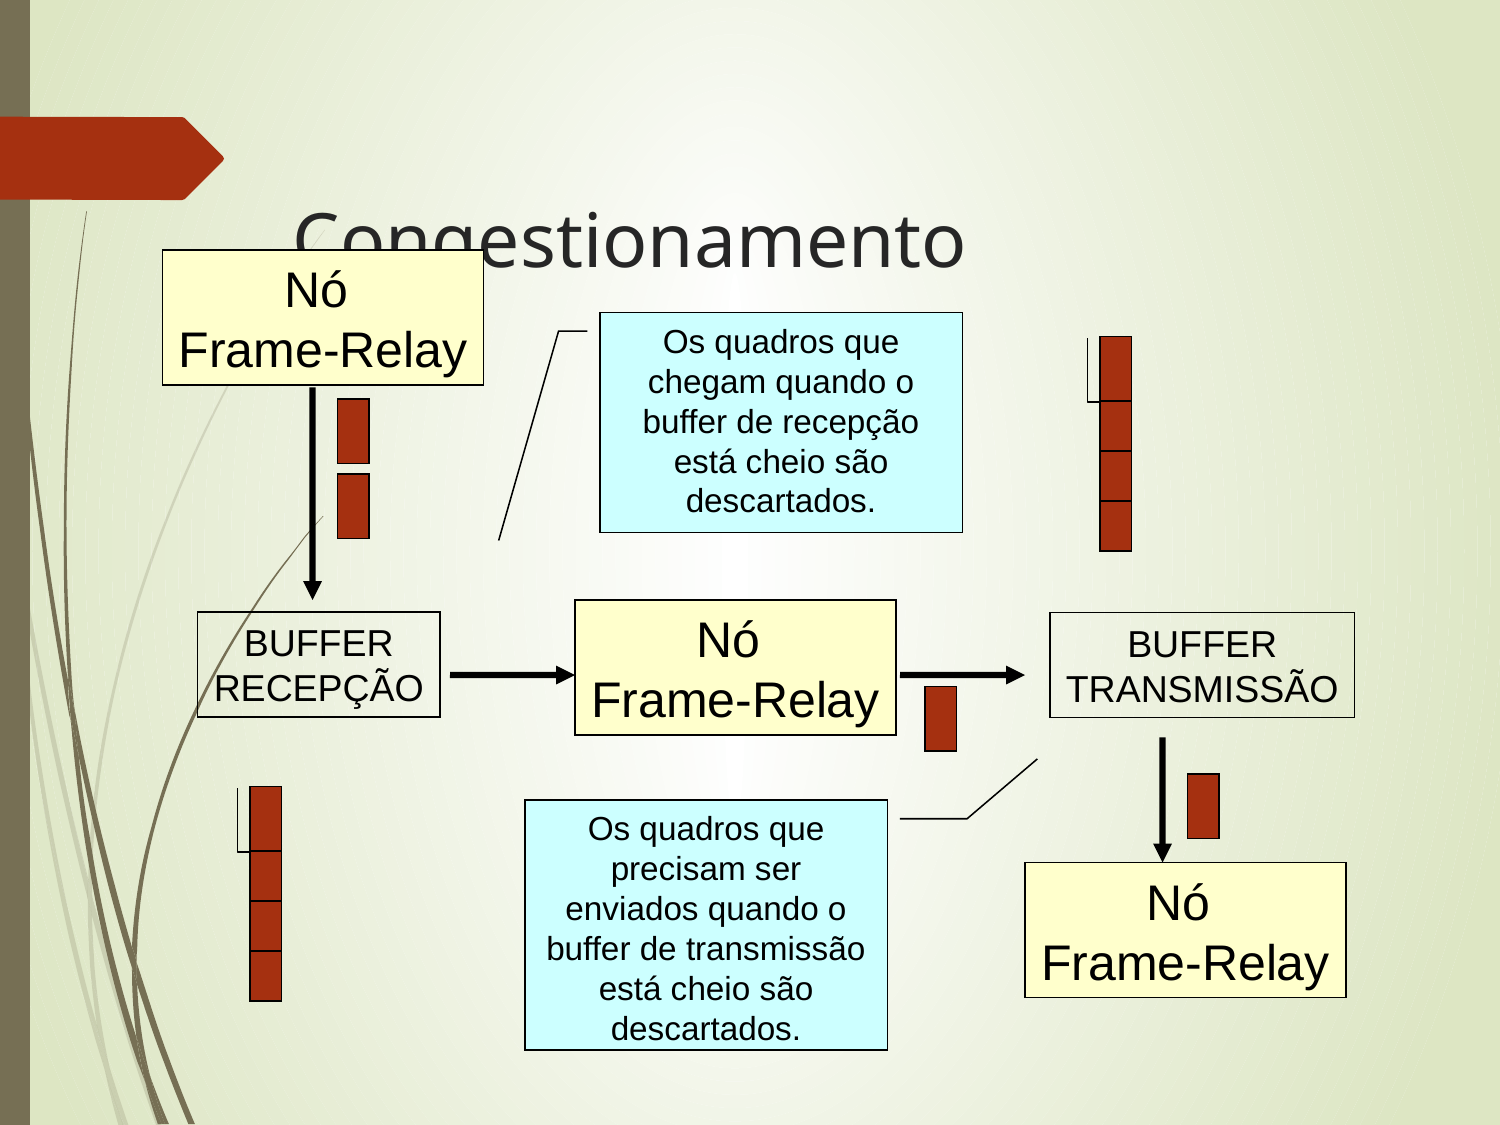

# Congestionamento
Nó
Frame-Relay
Os quadros que chegam quando o buffer de recepção está cheio são descartados.
Nó
Frame-Relay
BUFFER
RECEPÇÃO
BUFFER
TRANSMISSÃO
Os quadros que precisam ser enviados quando o buffer de transmissão está cheio são descartados.
Nó
Frame-Relay